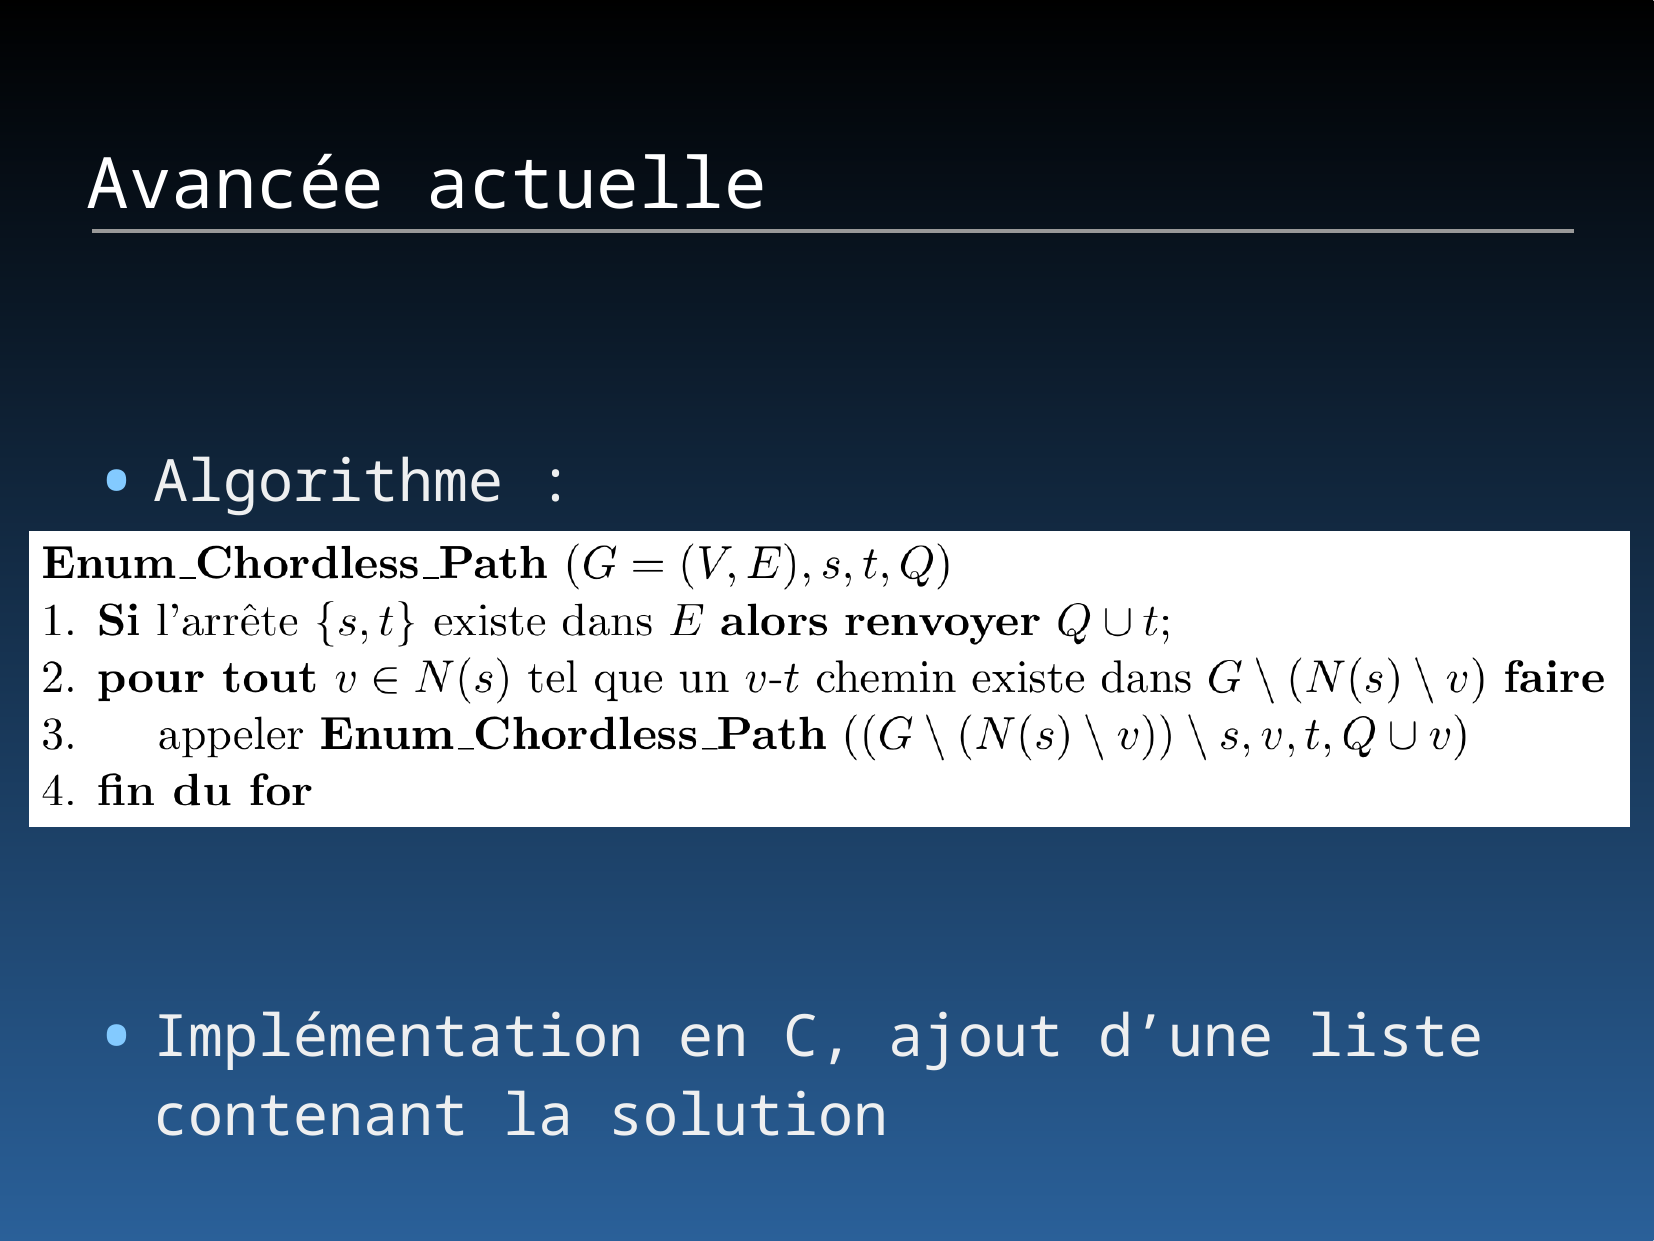

# Avancée actuelle
Algorithme :
Implémentation en C, ajout d’une liste contenant la solution